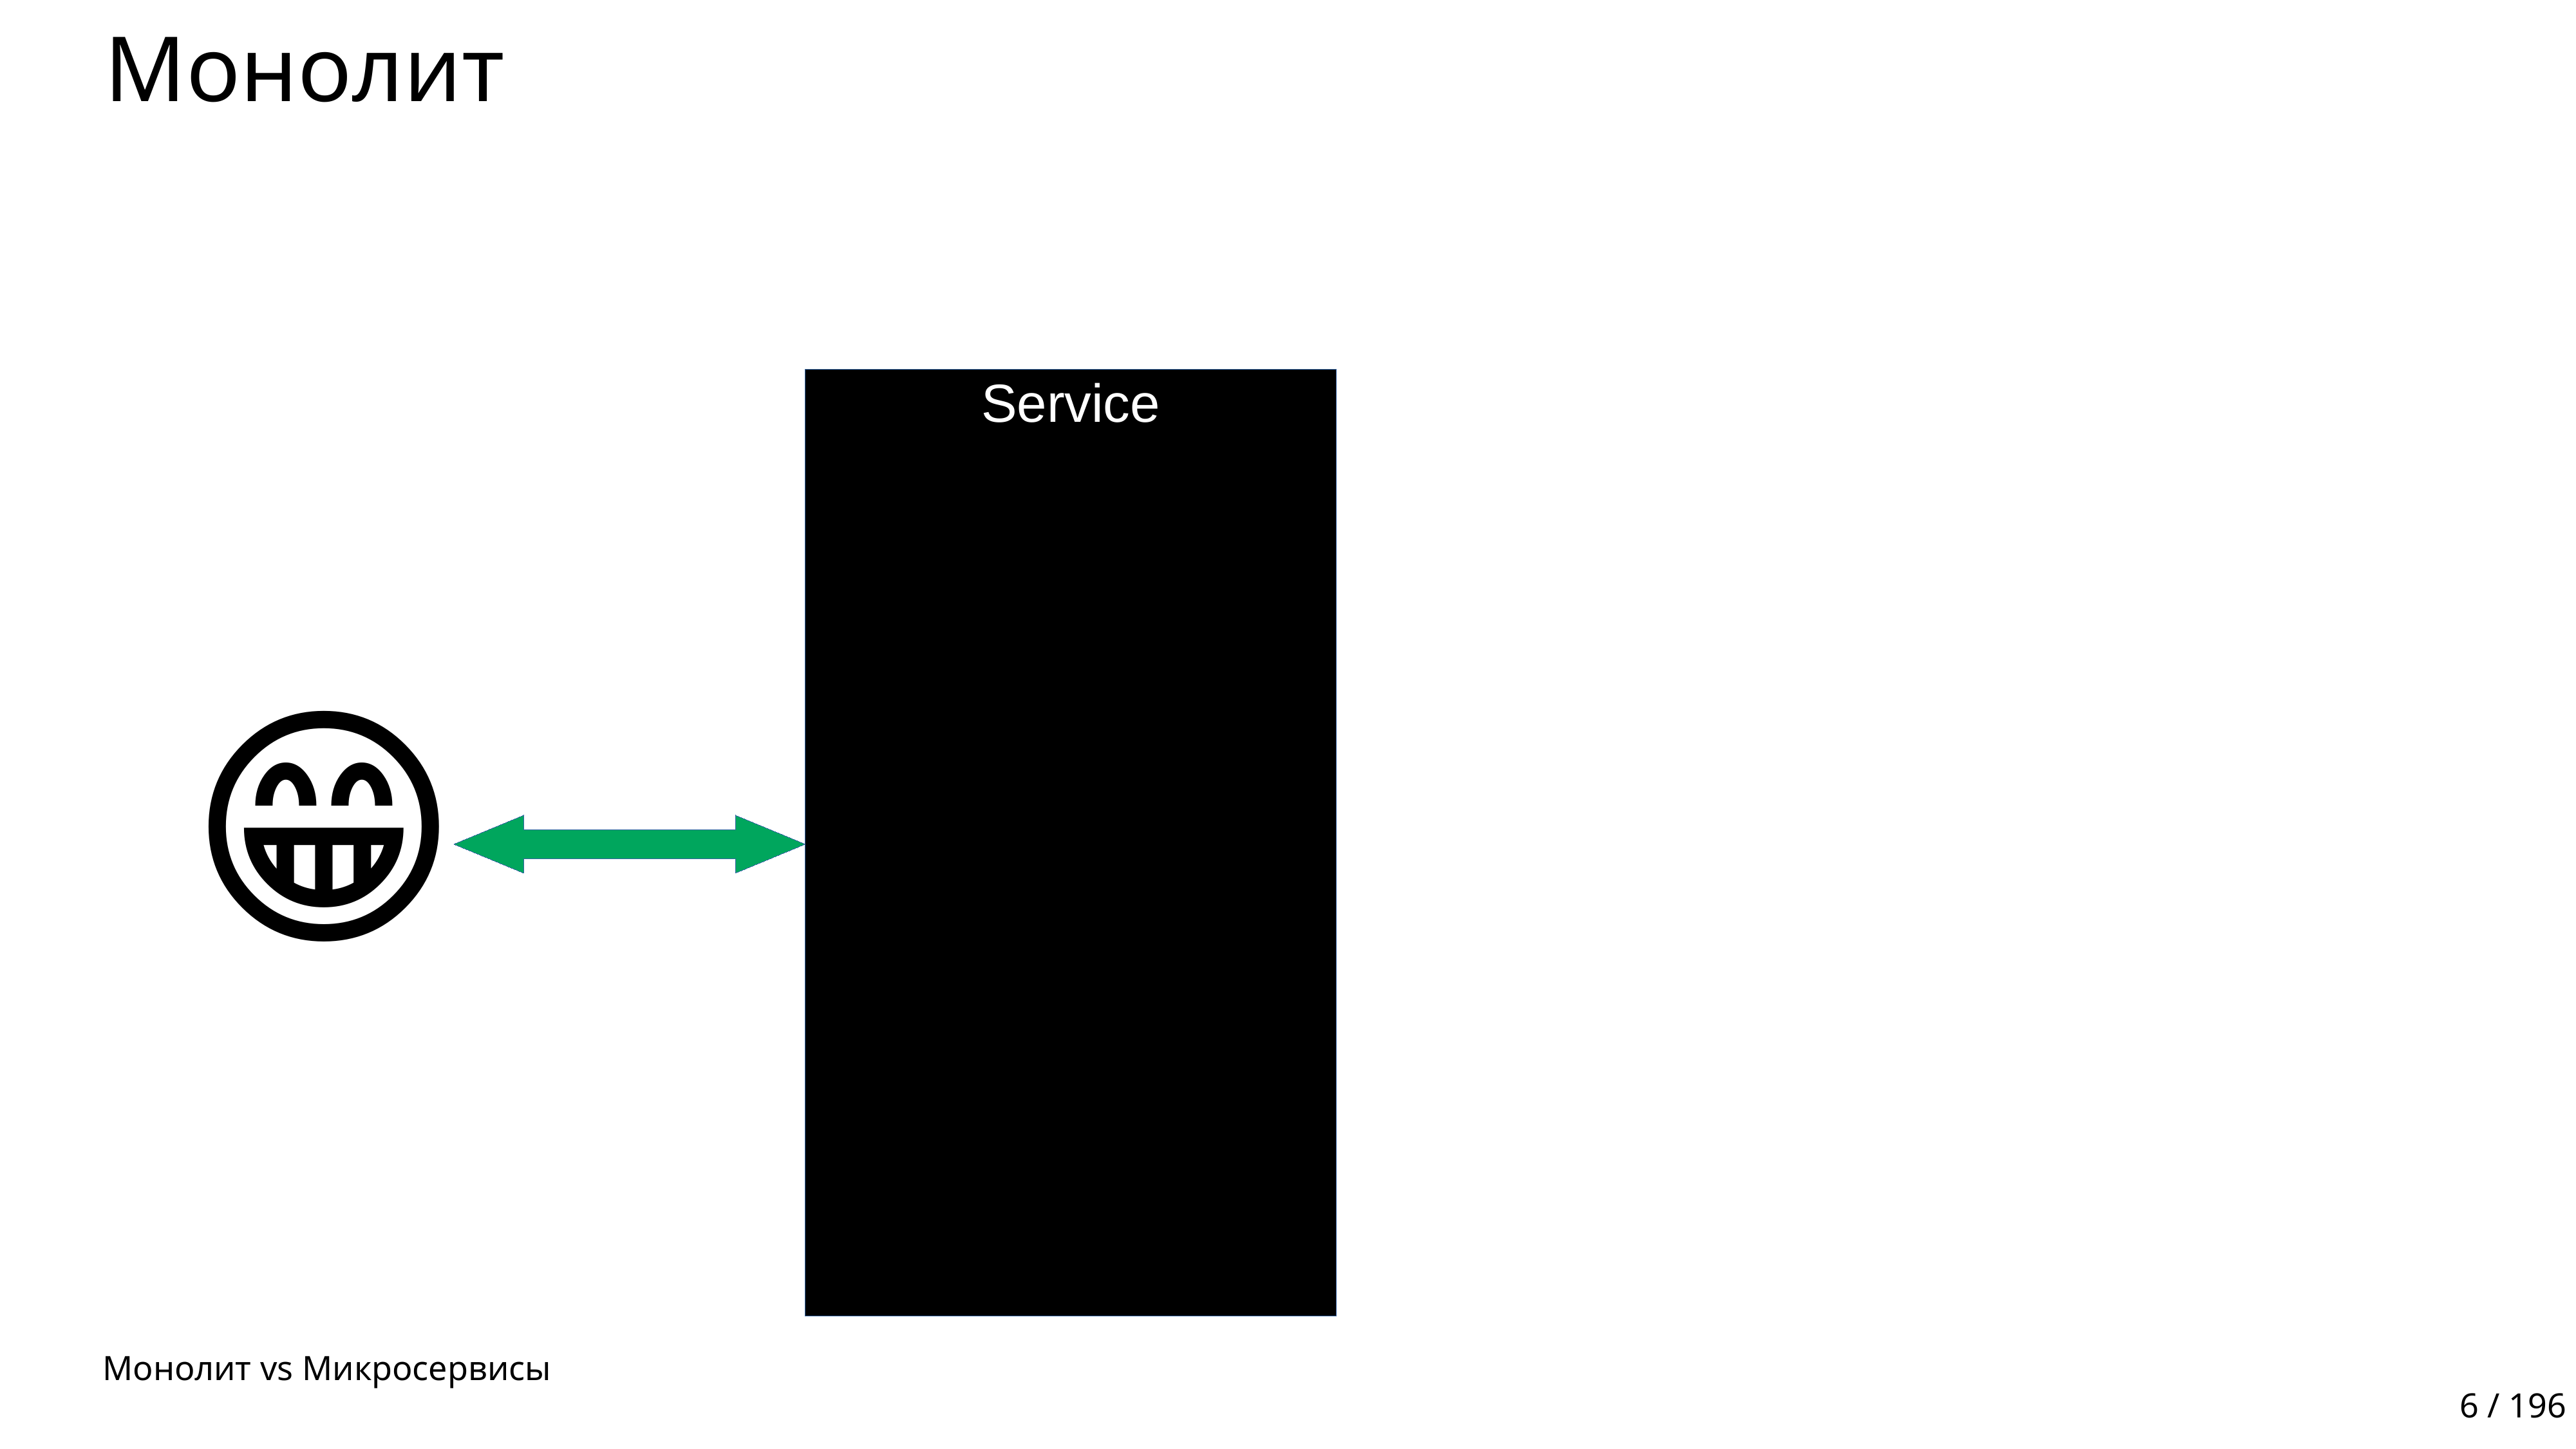

Монолит
Service
😁
# Монолит vs Микросервисы